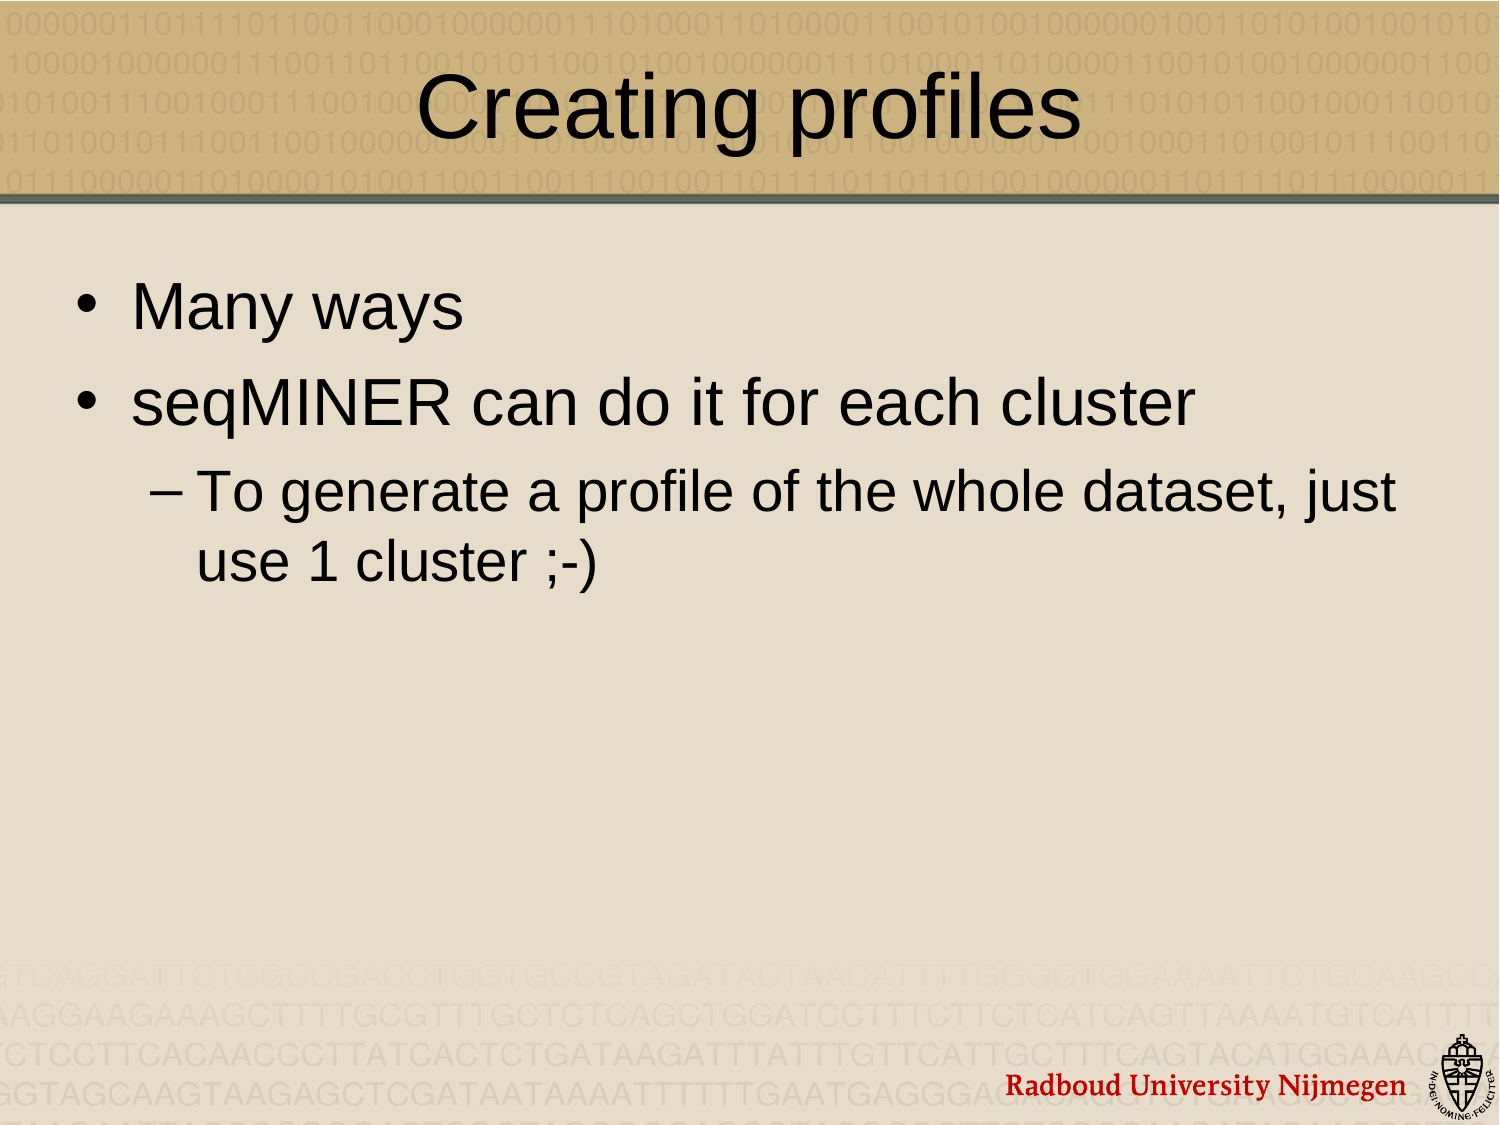

# Creating profiles
Many ways
seqMINER can do it for each cluster
To generate a profile of the whole dataset, just use 1 cluster ;-)